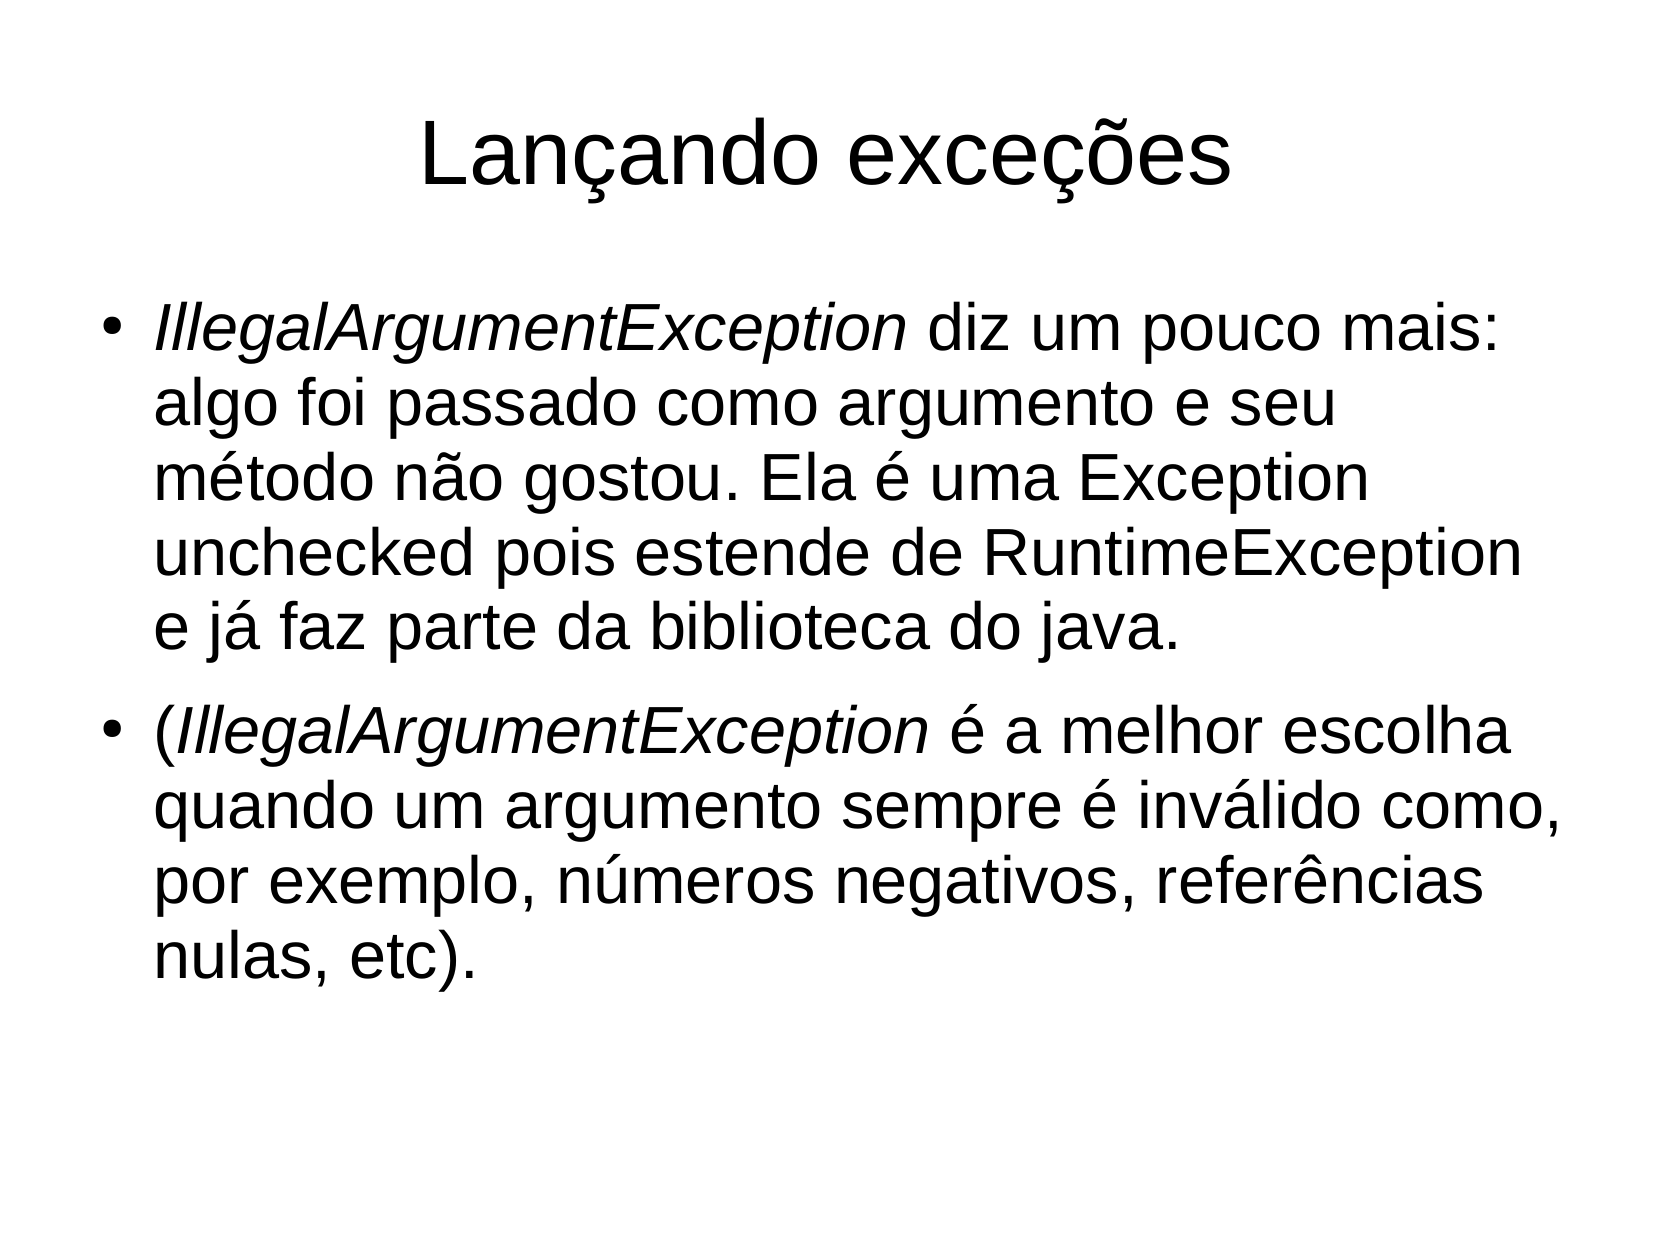

# Lançando exceções
IllegalArgumentException diz um pouco mais: algo foi passado como argumento e seu método não gostou. Ela é uma Exception unchecked pois estende de RuntimeException e já faz parte da biblioteca do java.
(IllegalArgumentException é a melhor escolha quando um argumento sempre é inválido como, por exemplo, números negativos, referências nulas, etc).